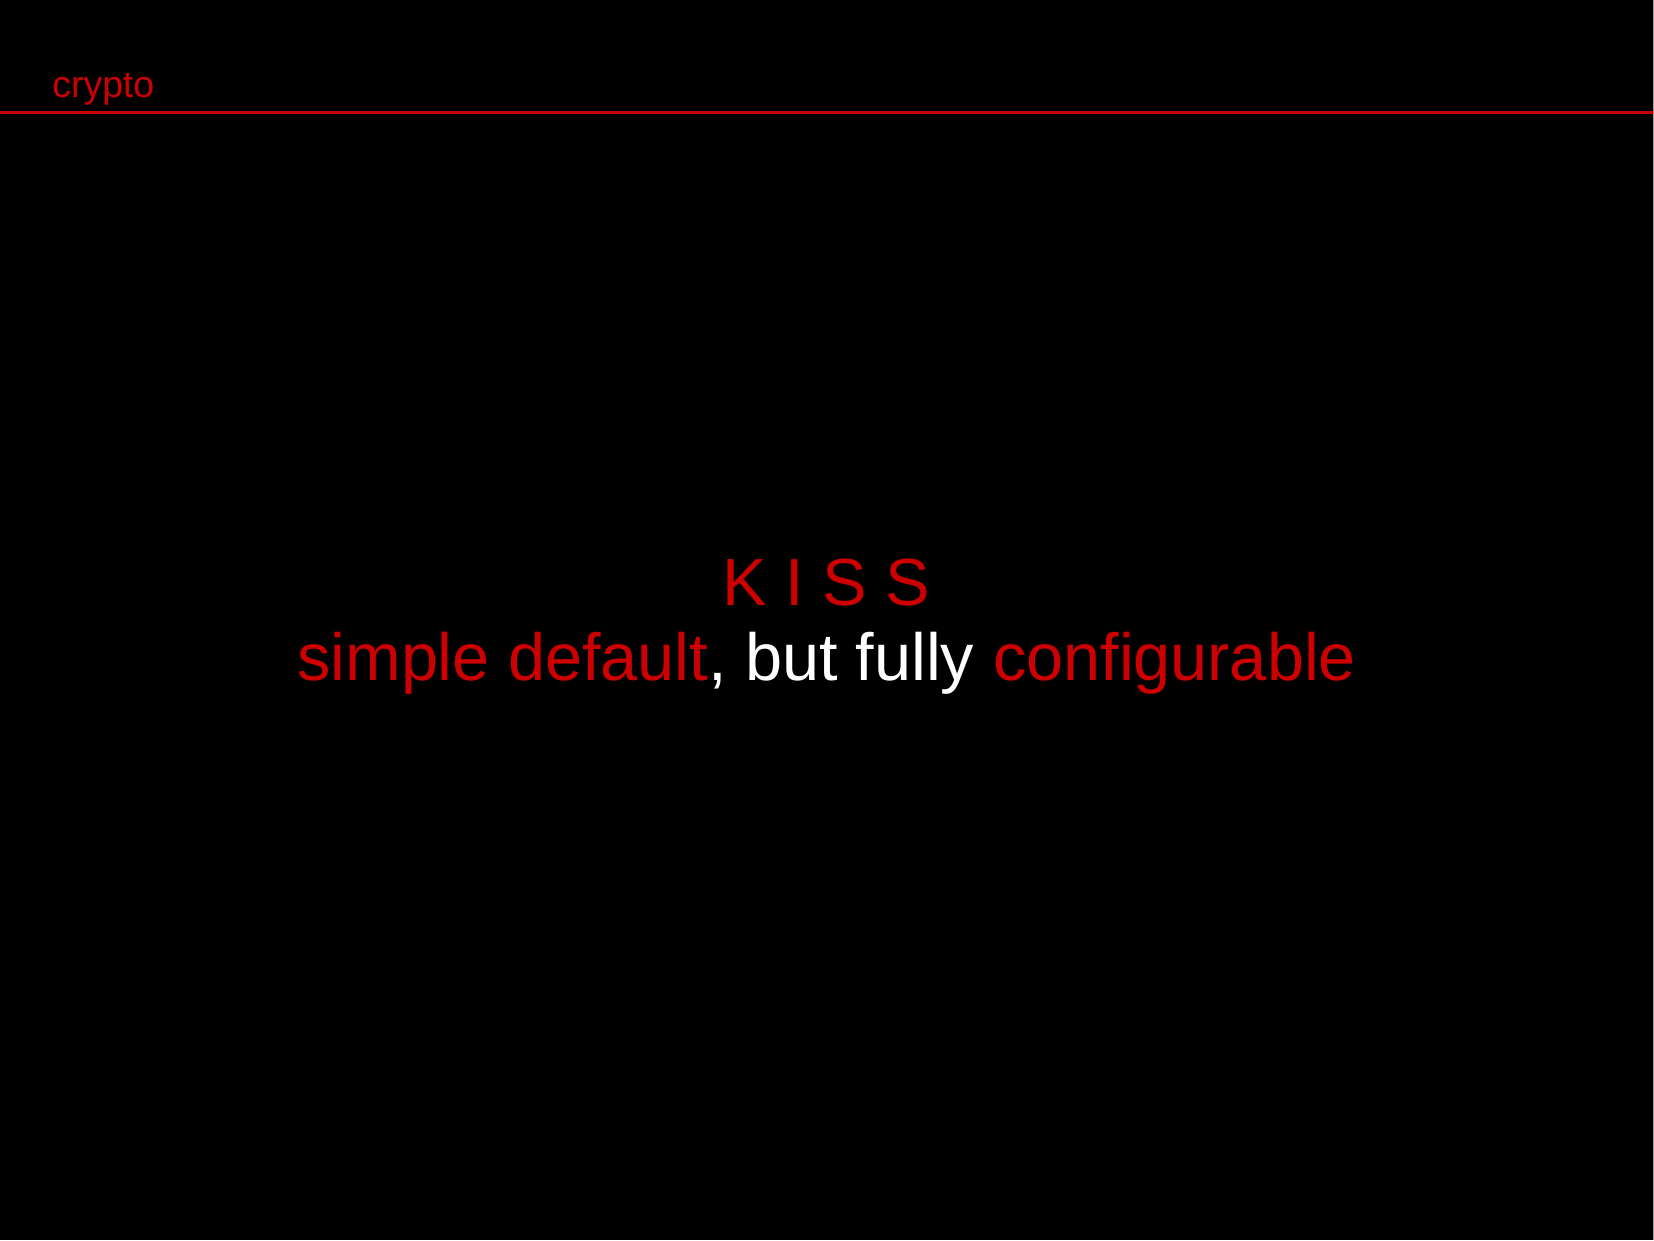

# K I S S
simple default, but fully configurable
crypto